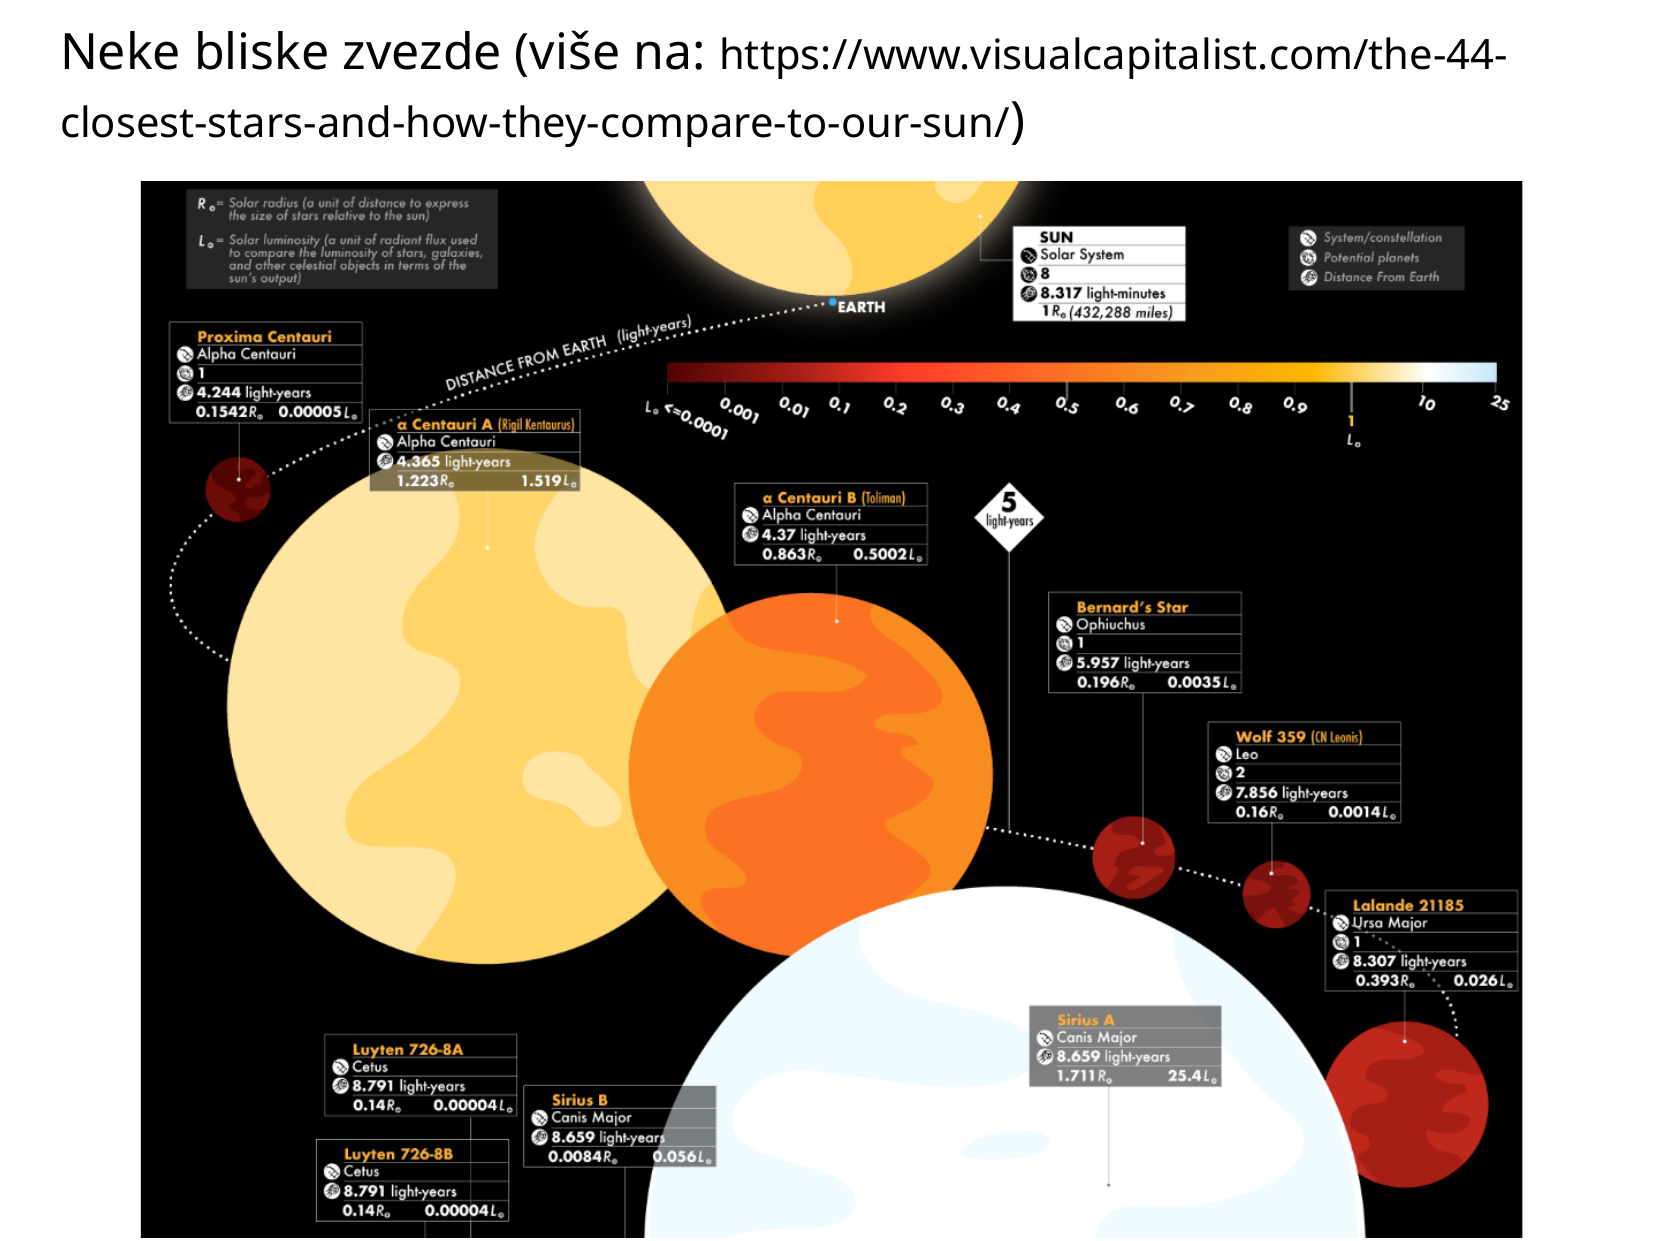

# Neke bliske zvezde (više na: https://www.visualcapitalist.com/the-44-closest-stars-and-how-they-compare-to-our-sun/)